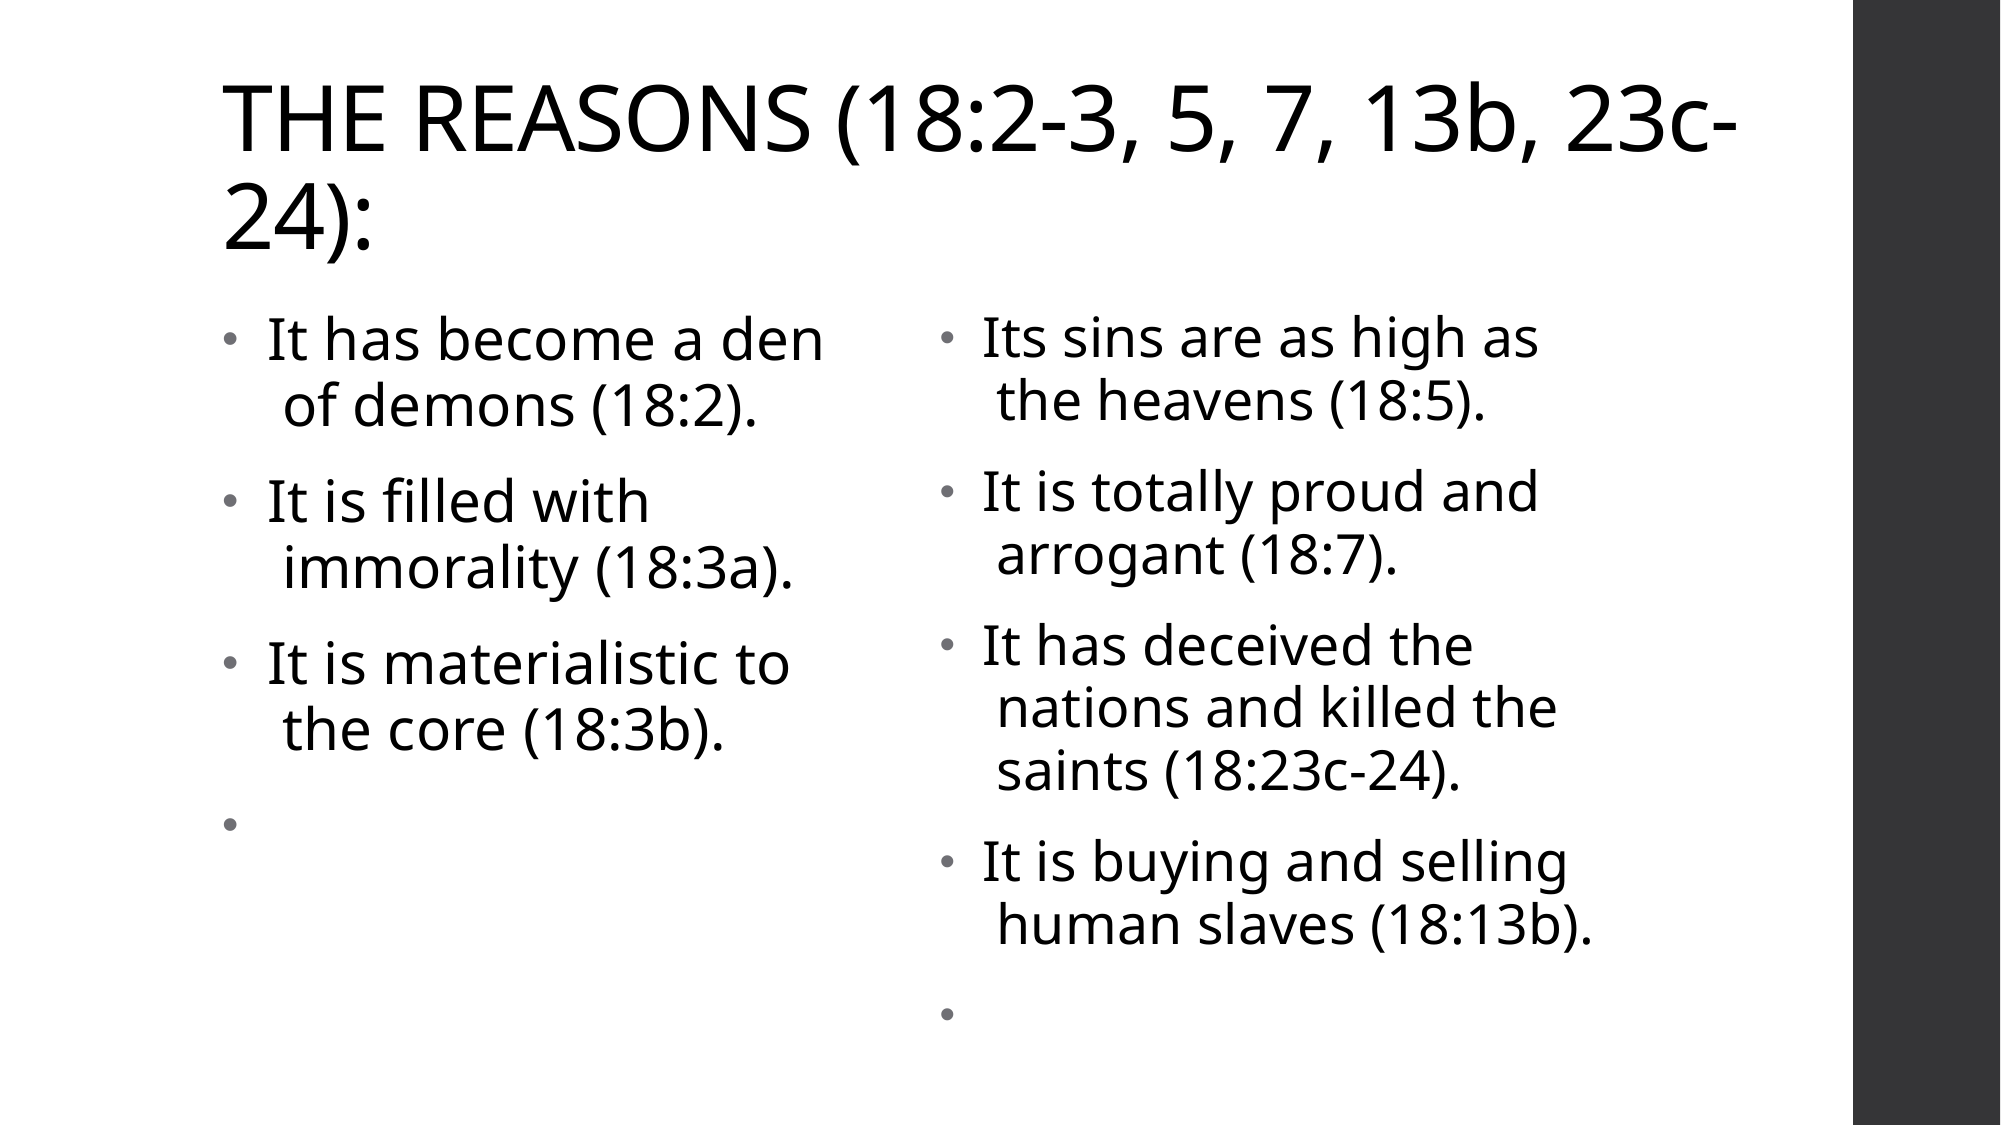

# THE REASONS (18:2-3, 5, 7, 13b, 23c-24):
 It has become a den of demons (18:2).
 It is filled with immorality (18:3a).
 It is materialistic to the core (18:3b).
 Its sins are as high as the heavens (18:5).
 It is totally proud and arrogant (18:7).
 It has deceived the nations and killed the saints (18:23c-24).
 It is buying and selling human slaves (18:13b).